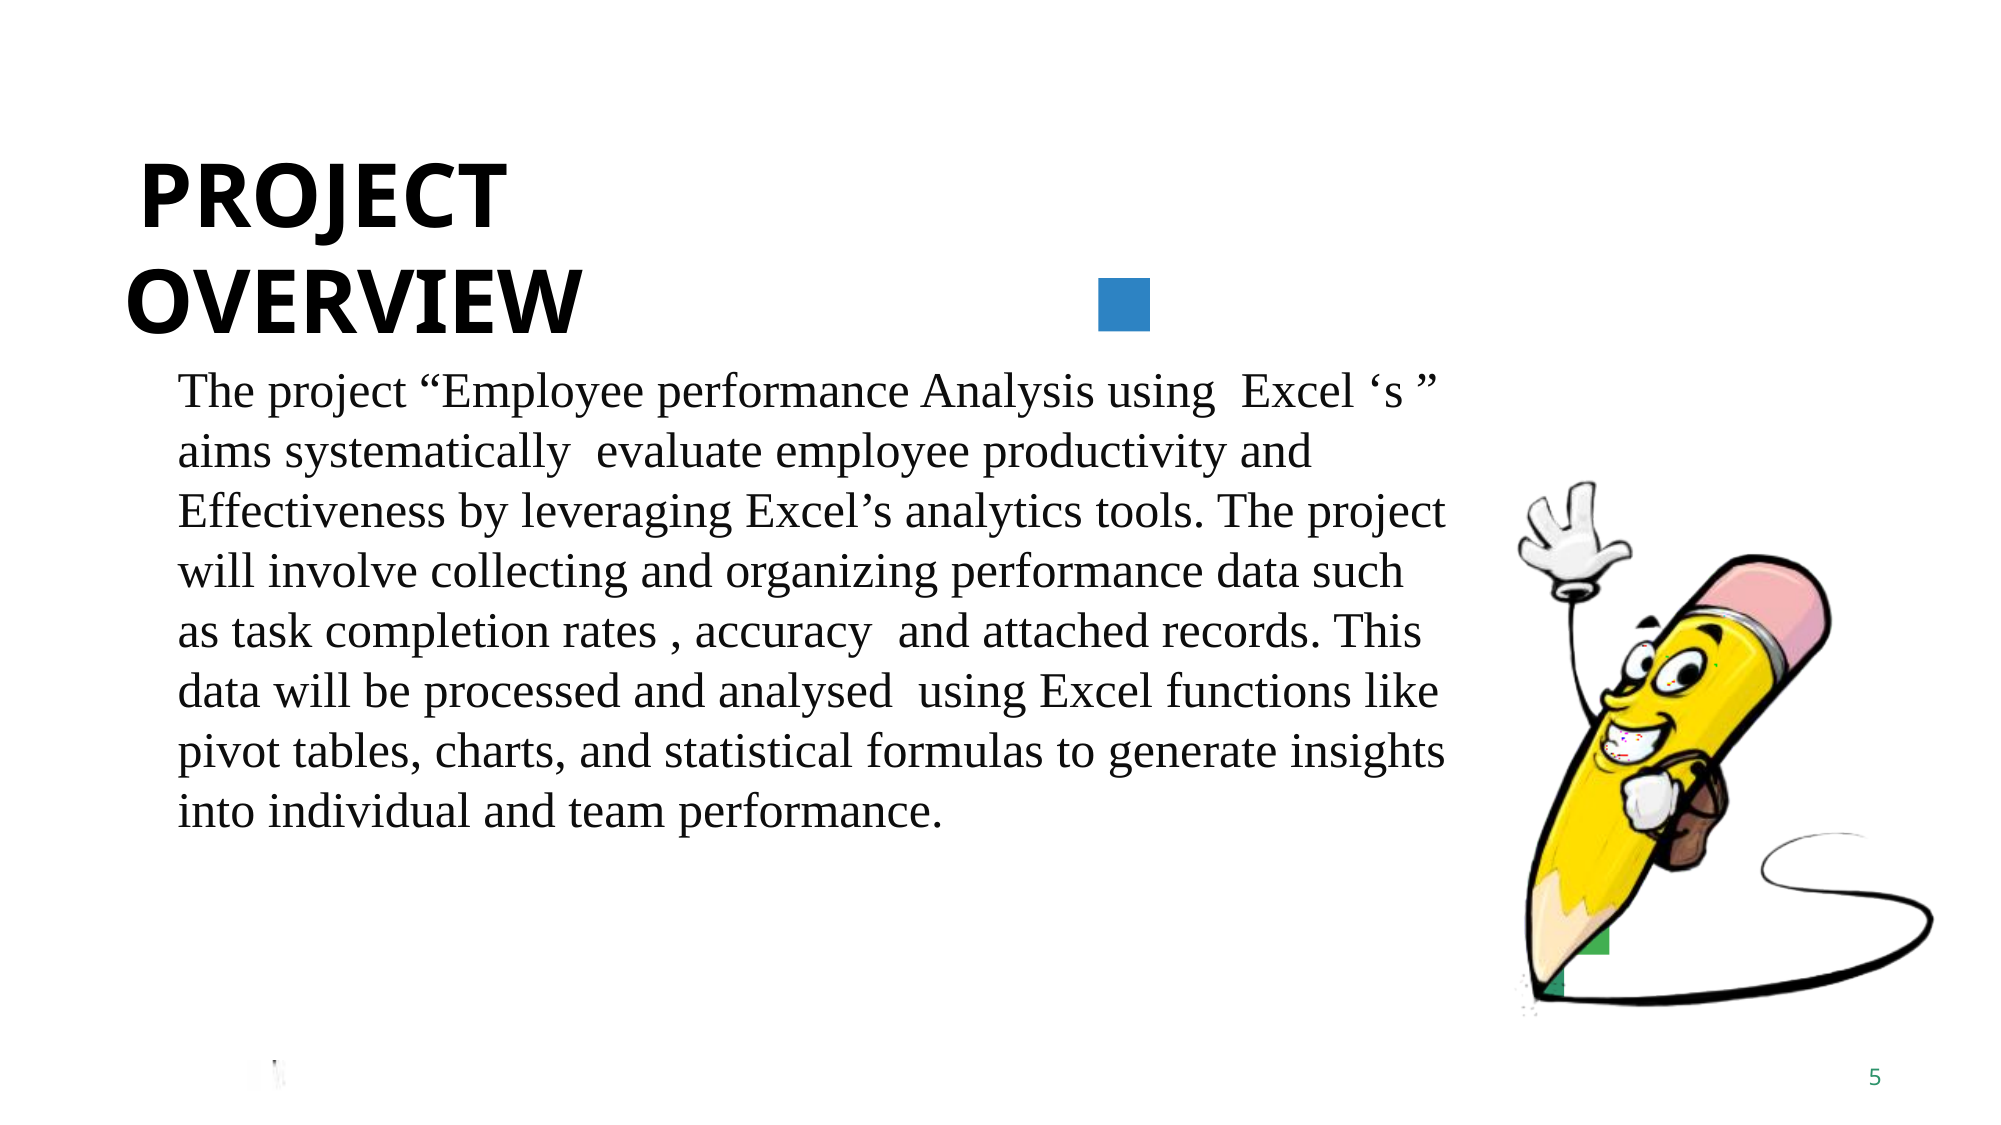

# PROJECT	OVERVIEW
The project “Employee performance Analysis using Excel ‘s ”
aims systematically evaluate employee productivity and
Effectiveness by leveraging Excel’s analytics tools. The project will involve collecting and organizing performance data such as task completion rates , accuracy and attached records. This data will be processed and analysed using Excel functions like pivot tables, charts, and statistical formulas to generate insights into individual and team performance.